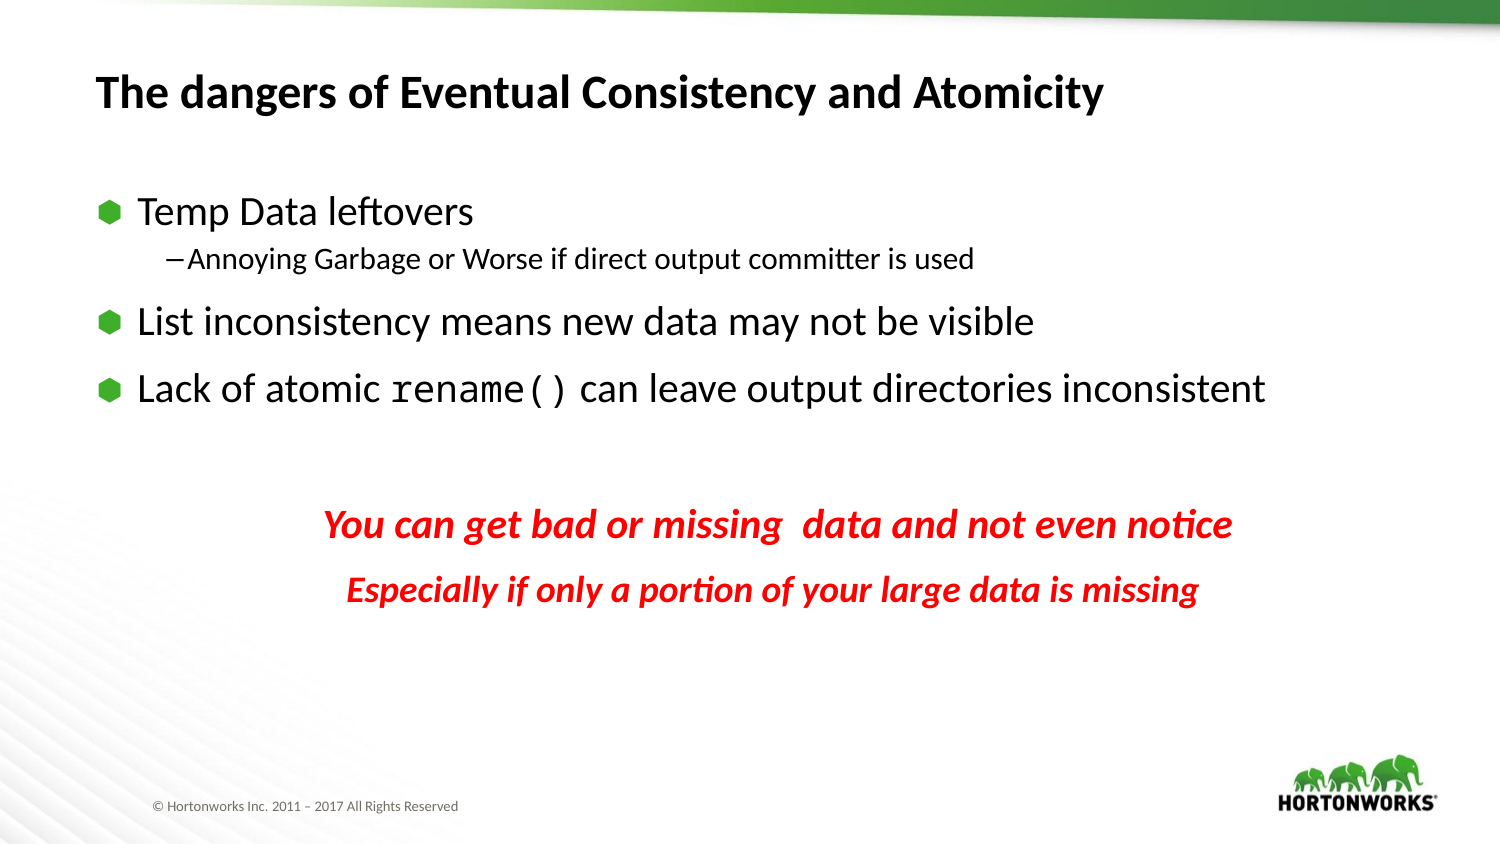

# The dangers of Eventual Consistency and Atomicity
Temp Data leftovers
Annoying Garbage or Worse if direct output committer is used
List inconsistency means new data may not be visible
Lack of atomic rename() can leave output directories inconsistent
You can get bad or missing data and not even notice
Especially if only a portion of your large data is missing